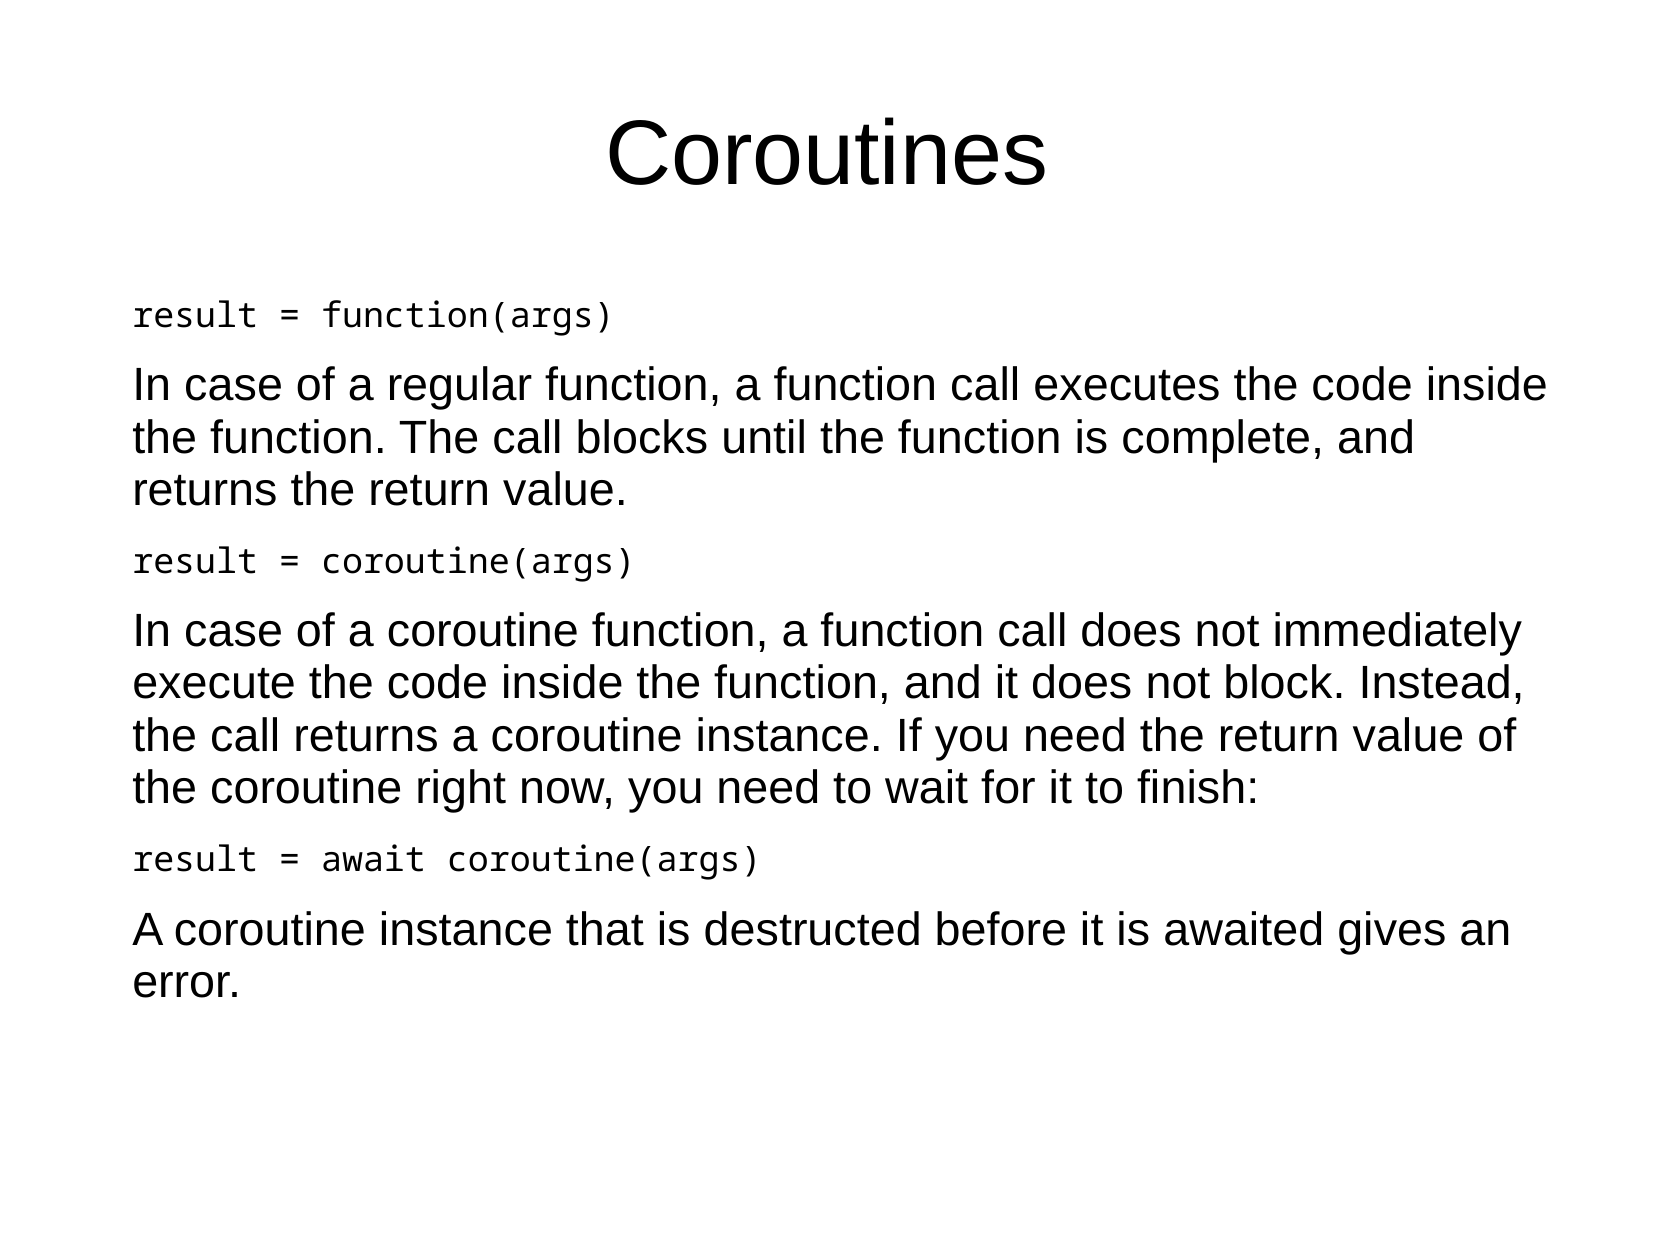

# Coroutines
result = function(args)
In case of a regular function, a function call executes the code inside the function. The call blocks until the function is complete, and returns the return value.
result = coroutine(args)
In case of a coroutine function, a function call does not immediately execute the code inside the function, and it does not block. Instead, the call returns a coroutine instance. If you need the return value of the coroutine right now, you need to wait for it to finish:
result = await coroutine(args)
A coroutine instance that is destructed before it is awaited gives an error.